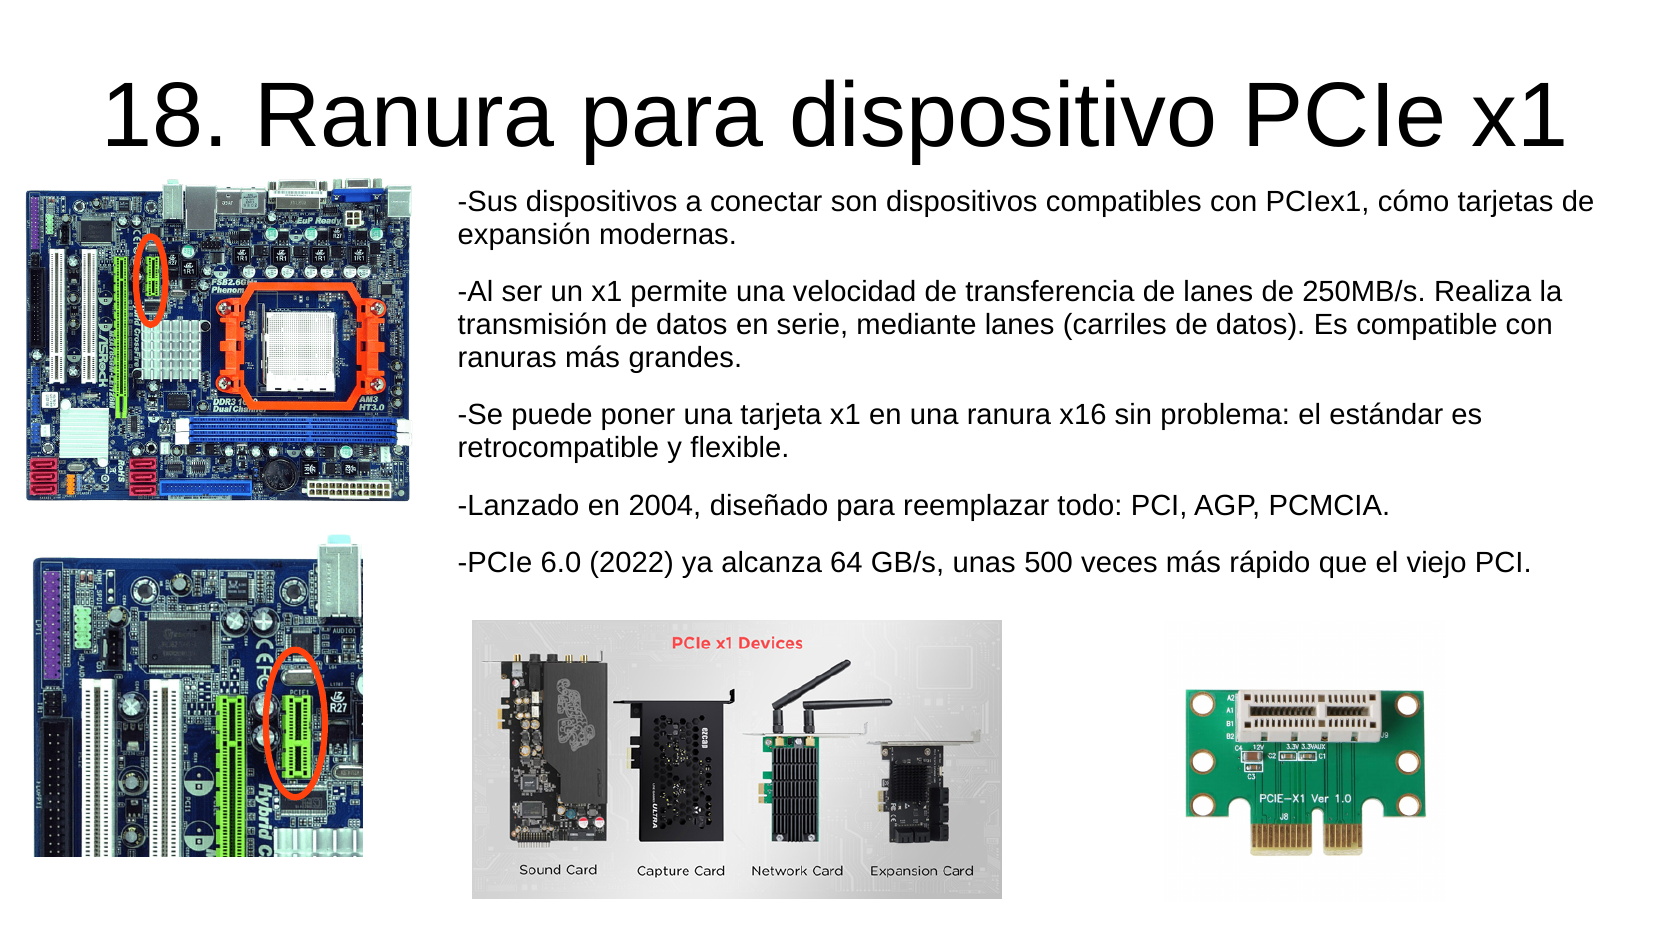

# 18. Ranura para dispositivo PCIe x1
-Sus dispositivos a conectar son dispositivos compatibles con PCIex1, cómo tarjetas de expansión modernas.
-Al ser un x1 permite una velocidad de transferencia de lanes de 250MB/s. Realiza la transmisión de datos en serie, mediante lanes (carriles de datos). Es compatible con ranuras más grandes.
-Se puede poner una tarjeta x1 en una ranura x16 sin problema: el estándar es retrocompatible y flexible.
-Lanzado en 2004, diseñado para reemplazar todo: PCI, AGP, PCMCIA.
-PCIe 6.0 (2022) ya alcanza 64 GB/s, unas 500 veces más rápido que el viejo PCI.